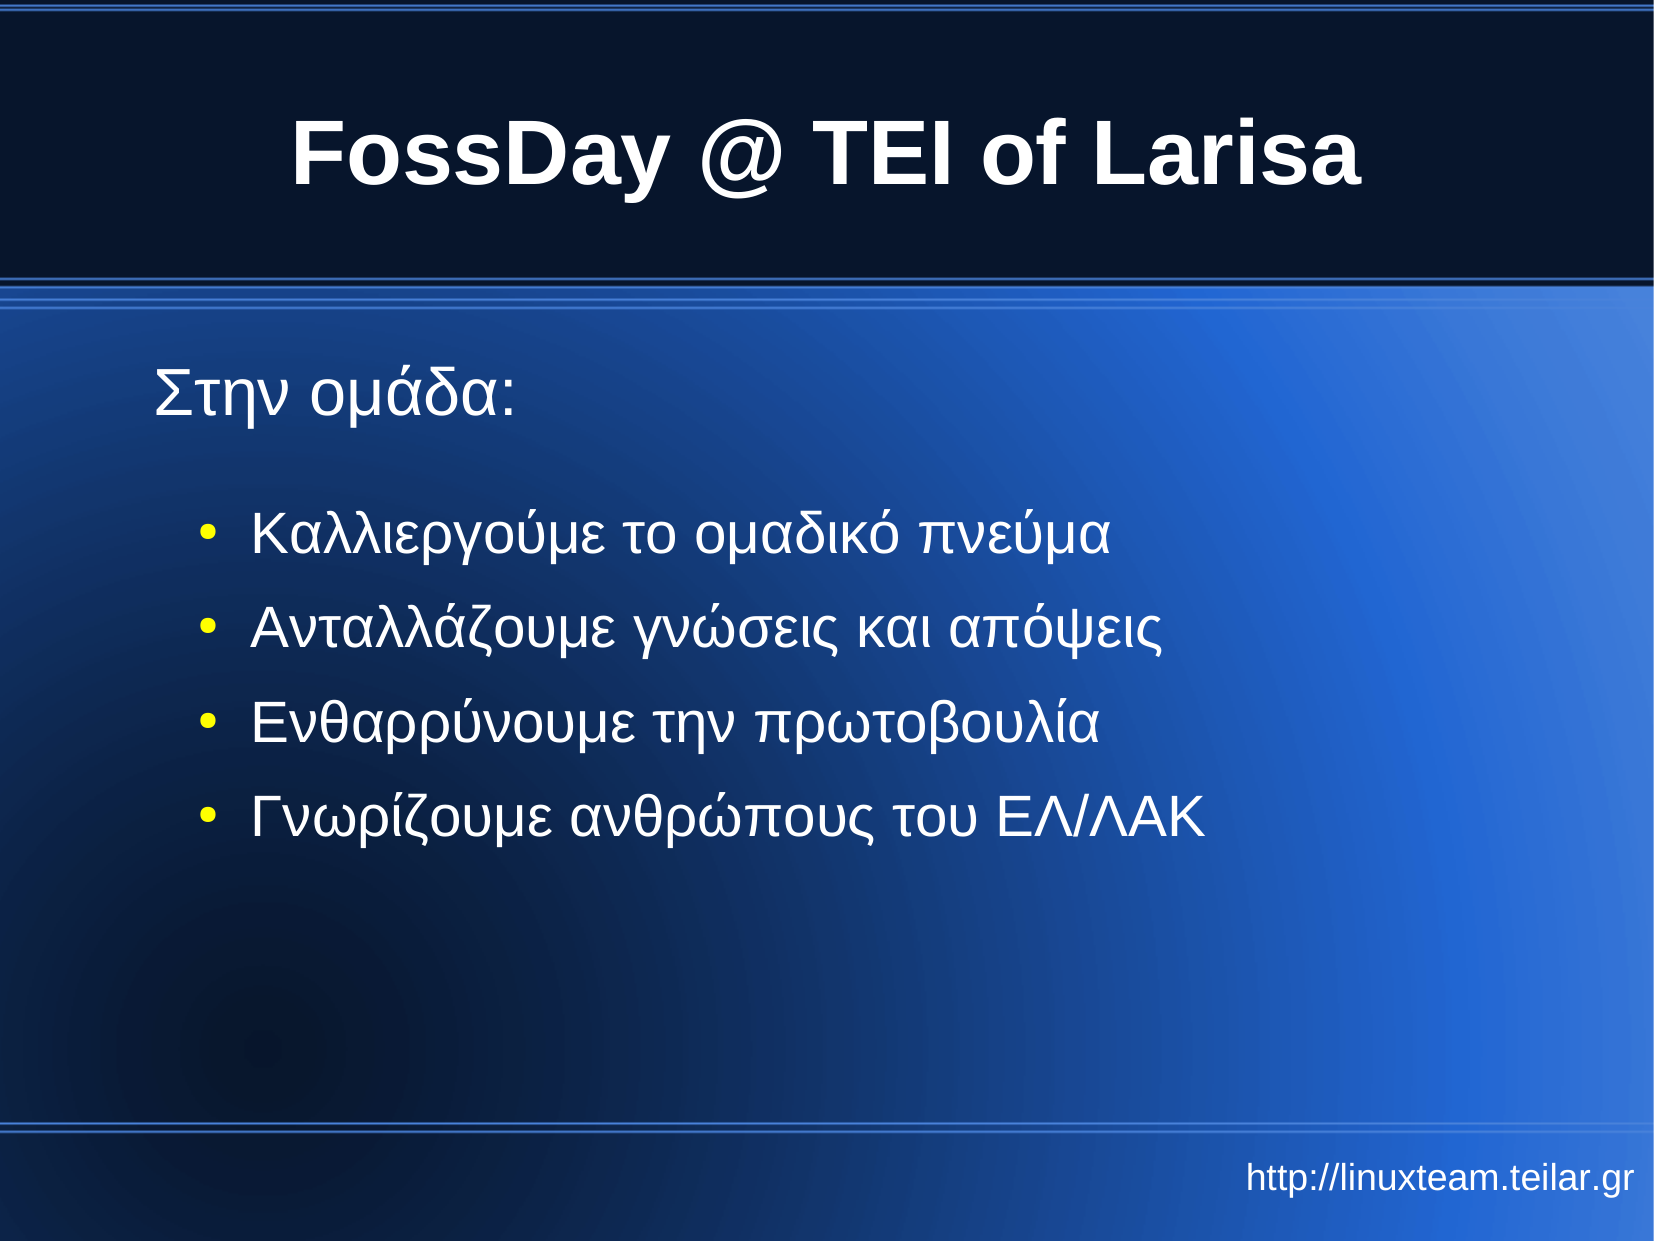

# FossDay @ TEI of Larisa
Στην ομάδα:
Καλλιεργούμε το ομαδικό πνεύμα
Ανταλλάζουμε γνώσεις και απόψεις
Ενθαρρύνουμε την πρωτοβουλία
Γνωρίζουμε ανθρώπους του ΕΛ/ΛΑΚ
http://linuxteam.teilar.gr